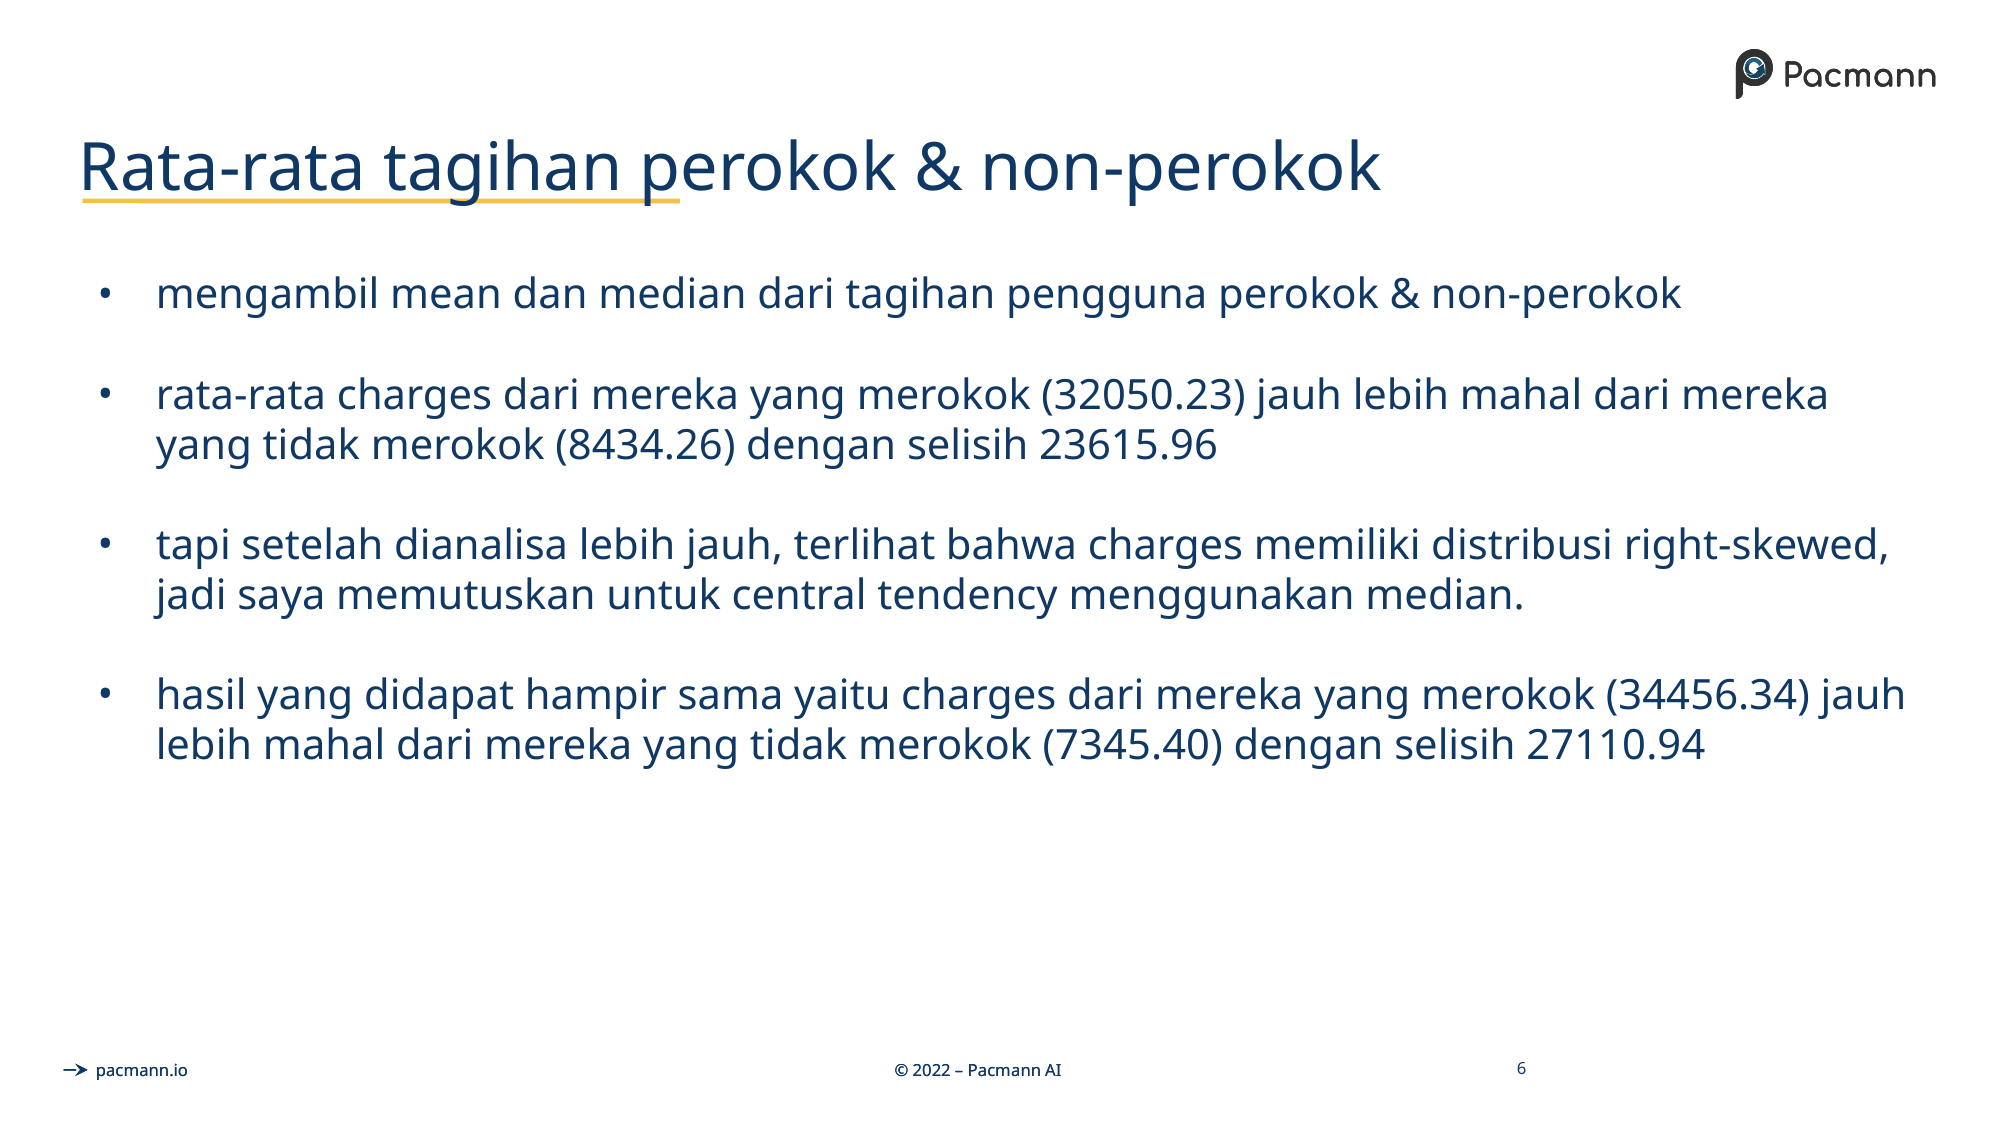

# Rata-rata tagihan perokok & non-perokok
mengambil mean dan median dari tagihan pengguna perokok & non-perokok
rata-rata charges dari mereka yang merokok (32050.23) jauh lebih mahal dari mereka yang tidak merokok (8434.26) dengan selisih 23615.96
tapi setelah dianalisa lebih jauh, terlihat bahwa charges memiliki distribusi right-skewed, jadi saya memutuskan untuk central tendency menggunakan median.
hasil yang didapat hampir sama yaitu charges dari mereka yang merokok (34456.34) jauh lebih mahal dari mereka yang tidak merokok (7345.40) dengan selisih 27110.94